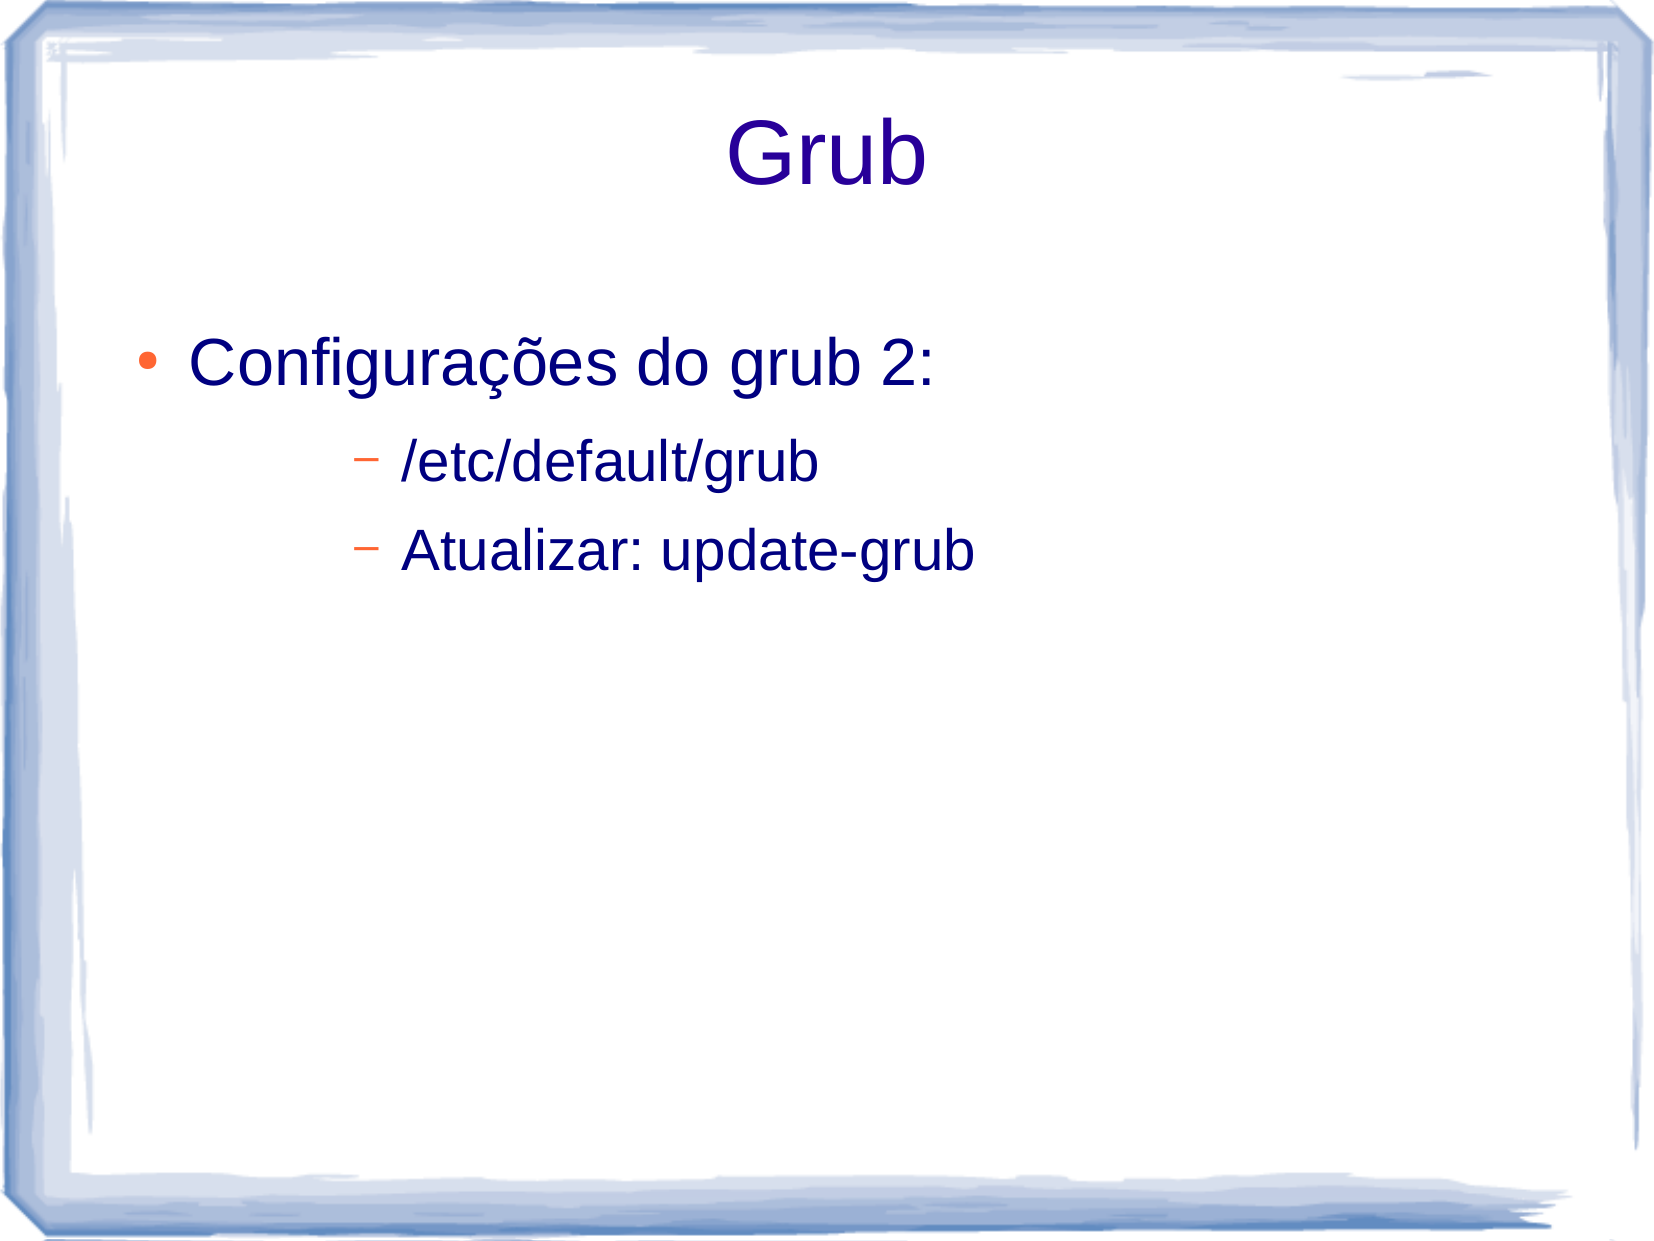

# Grub
Configurações do grub 2:
/etc/default/grub
Atualizar: update-grub